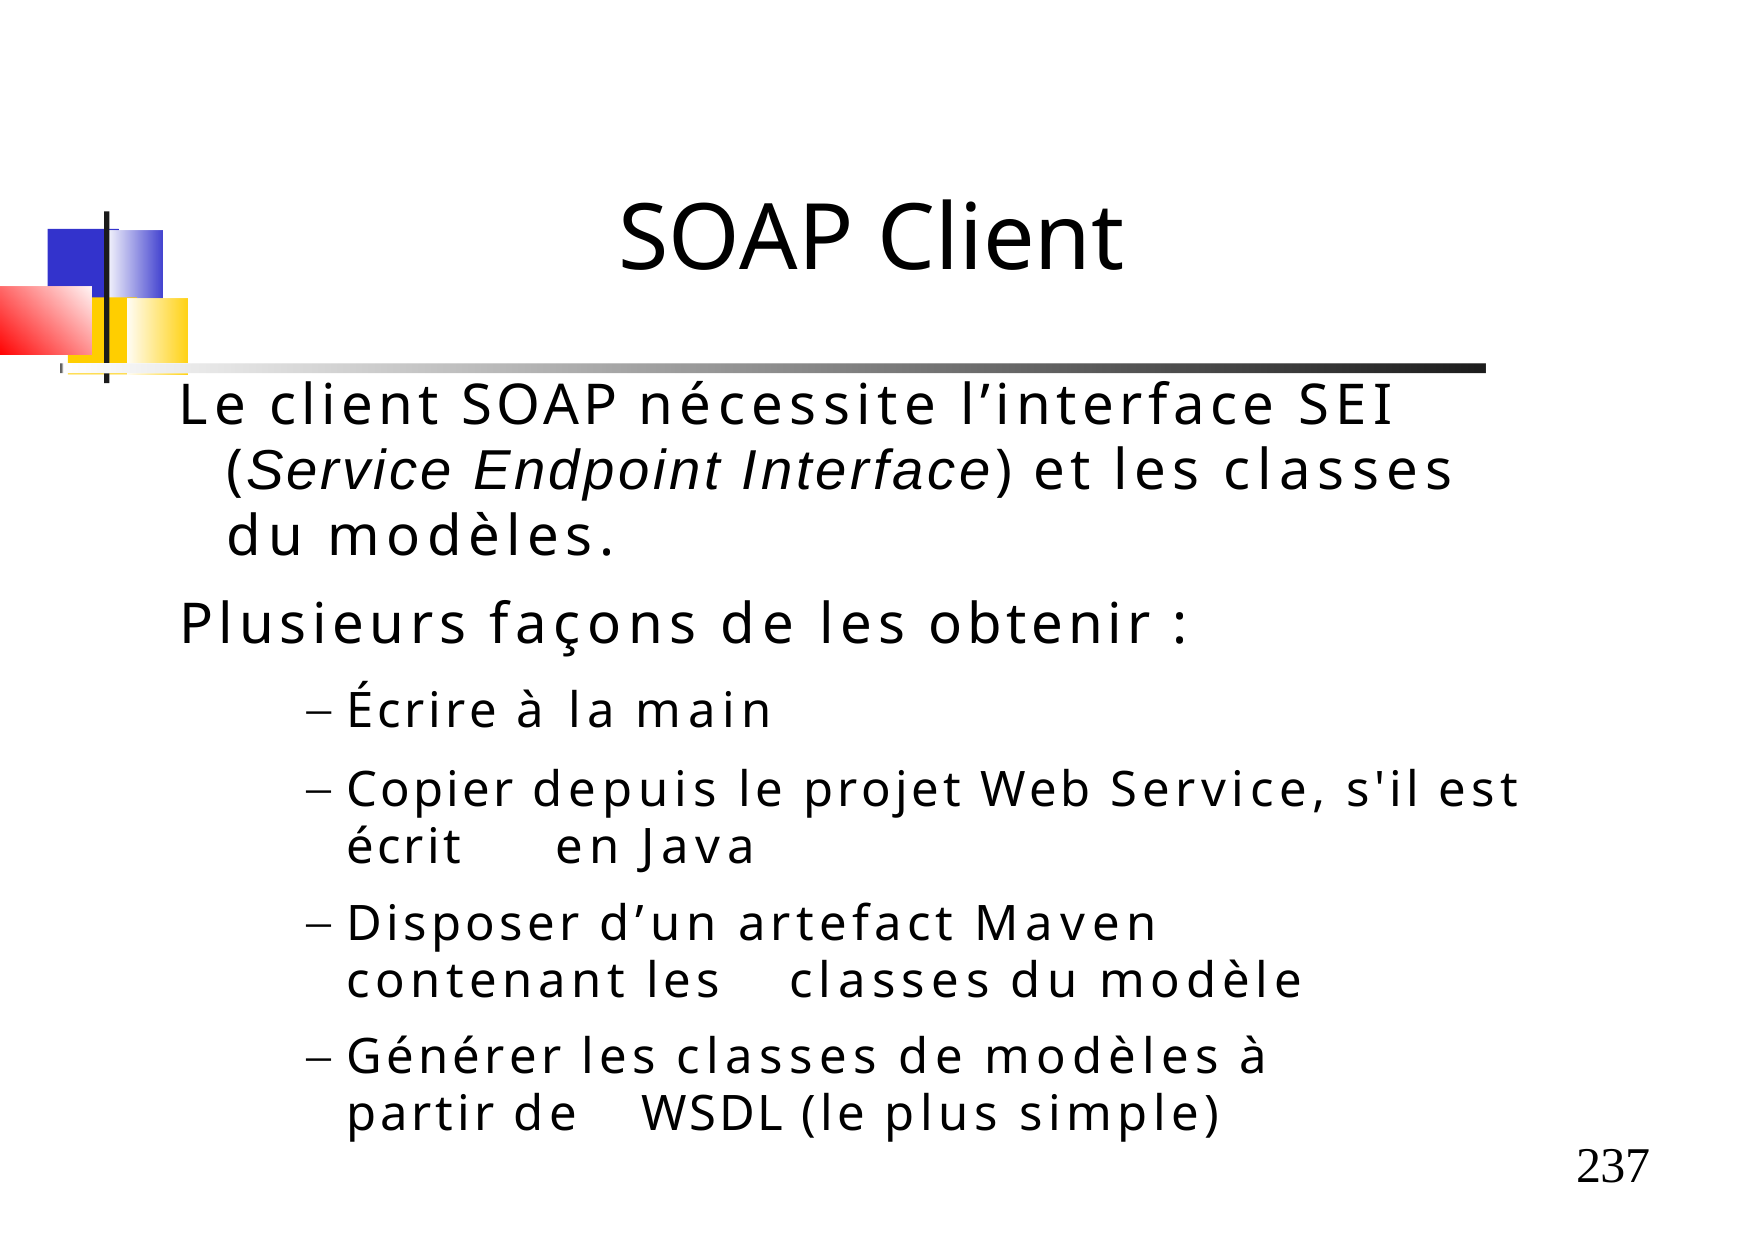

# SOAP Client
Le client SOAP nécessite l’interface SEI (Service Endpoint Interface) et les classes du modèles.
Plusieurs façons de les obtenir :
Écrire à la main
Copier depuis le projet Web Service, s'il est écrit 	en Java
Disposer d’un artefact Maven contenant les 	classes du modèle
Générer les classes de modèles à partir de 	WSDL (le plus simple)
237